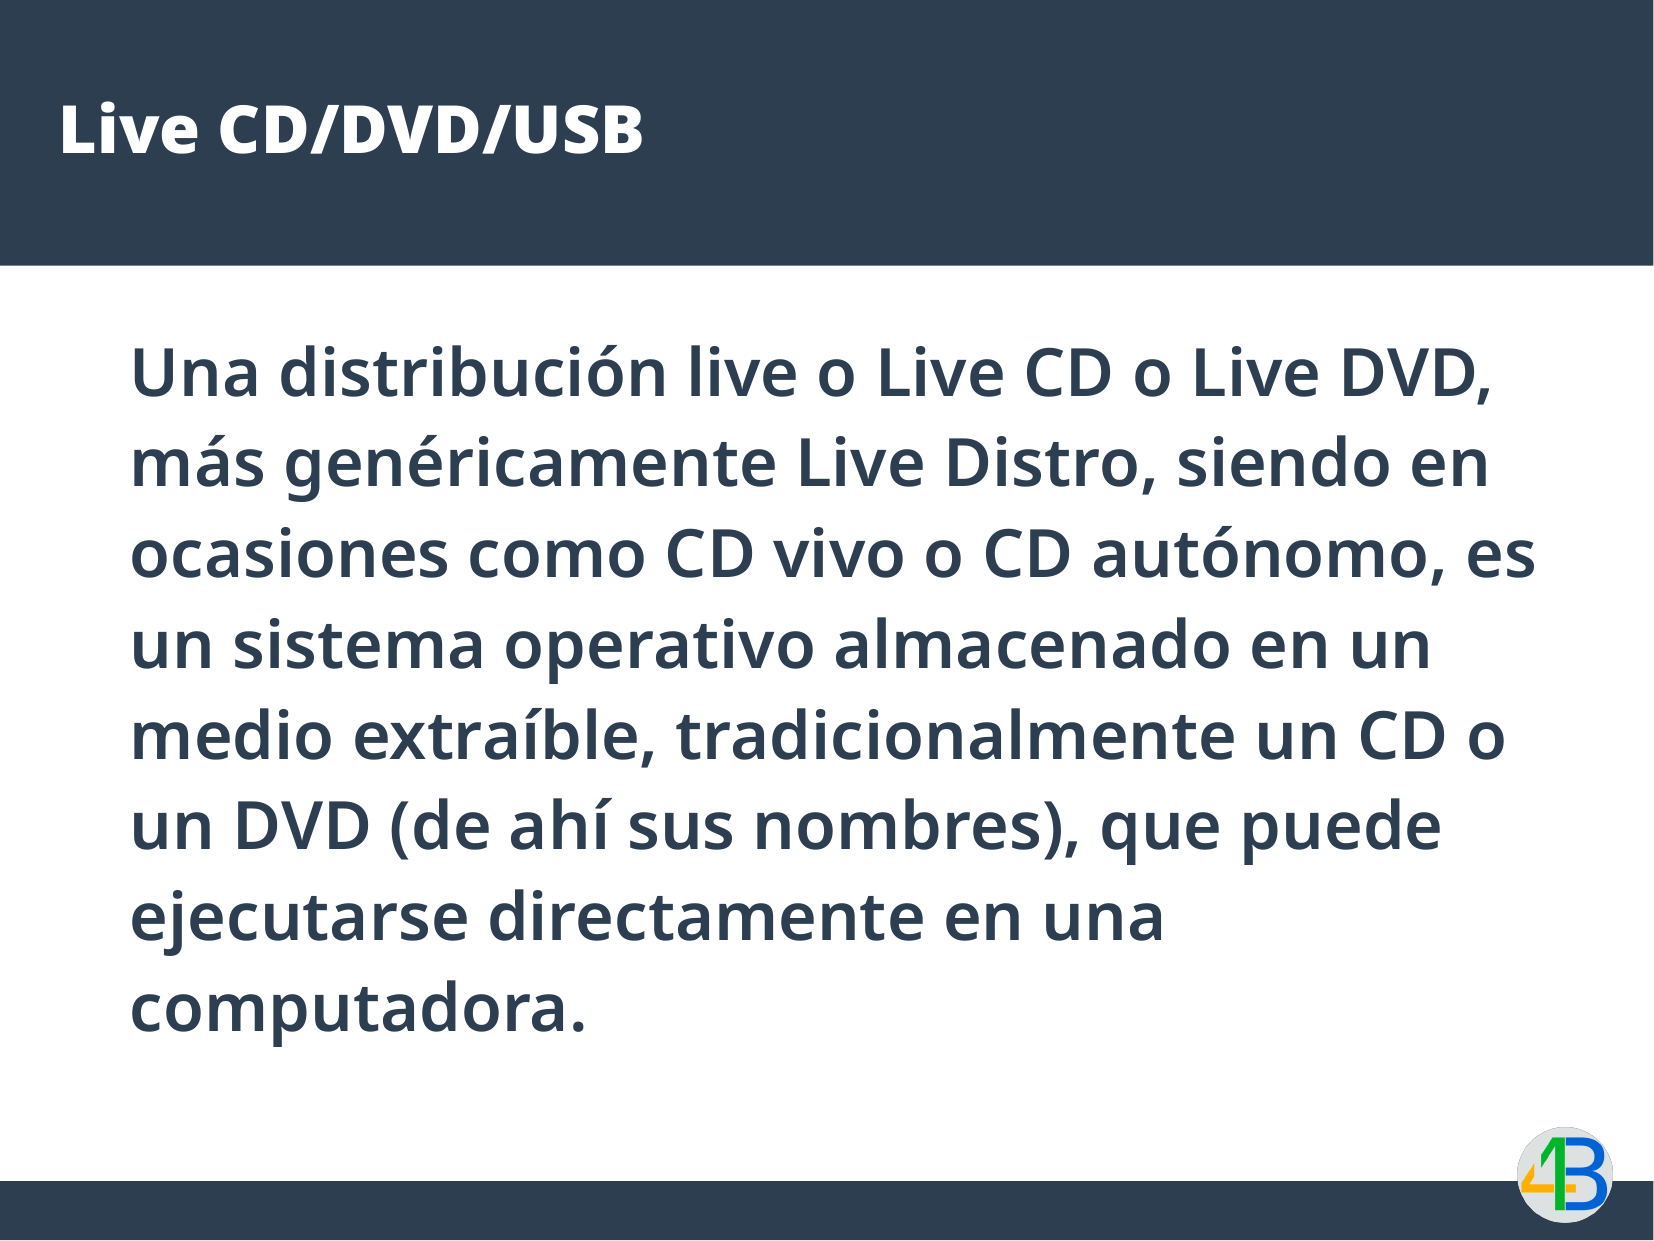

# Live CD/DVD/USB
Una distribución live o Live CD o Live DVD, más genéricamente Live Distro, siendo en ocasiones como CD vivo o CD autónomo, es un sistema operativo almacenado en un medio extraíble, tradicionalmente un CD o un DVD (de ahí sus nombres), que puede ejecutarse directamente en una computadora.